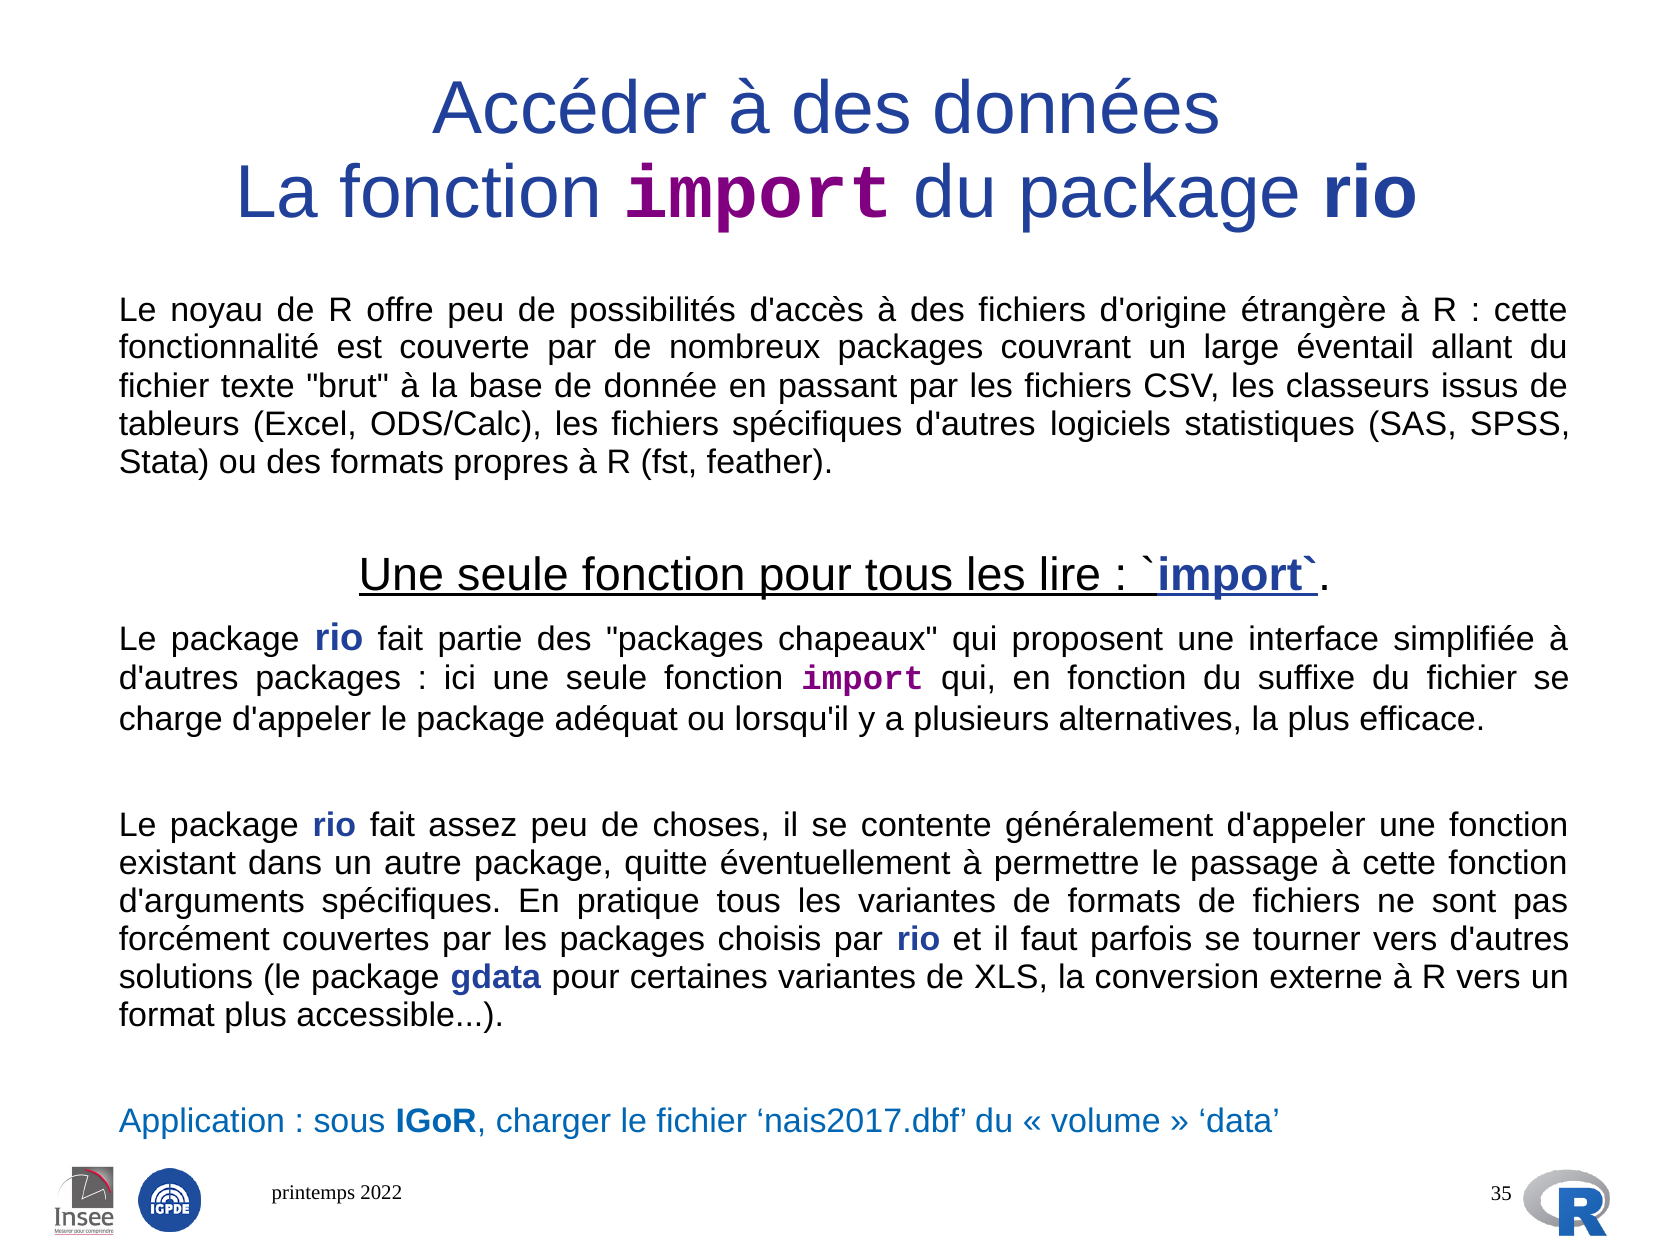

# Accéder à des données La fonction import du package rio
Le noyau de R offre peu de possibilités d'accès à des fichiers d'origine étrangère à R : cette fonctionnalité est couverte par de nombreux packages couvrant un large éventail allant du fichier texte "brut" à la base de donnée en passant par les fichiers CSV, les classeurs issus de tableurs (Excel, ODS/Calc), les fichiers spécifiques d'autres logiciels statistiques (SAS, SPSS, Stata) ou des formats propres à R (fst, feather).
Une seule fonction pour tous les lire : `import`.
Le package rio fait partie des "packages chapeaux" qui proposent une interface simplifiée à d'autres packages : ici une seule fonction import qui, en fonction du suffixe du fichier se charge d'appeler le package adéquat ou lorsqu'il y a plusieurs alternatives, la plus efficace.
Le package rio fait assez peu de choses, il se contente généralement d'appeler une fonction existant dans un autre package, quitte éventuellement à permettre le passage à cette fonction d'arguments spécifiques. En pratique tous les variantes de formats de fichiers ne sont pas forcément couvertes par les packages choisis par rio et il faut parfois se tourner vers d'autres solutions (le package gdata pour certaines variantes de XLS, la conversion externe à R vers un format plus accessible...).
Application : sous IGoR, charger le fichier ‘nais2017.dbf’ du « volume » ‘data’
printemps 2022
35